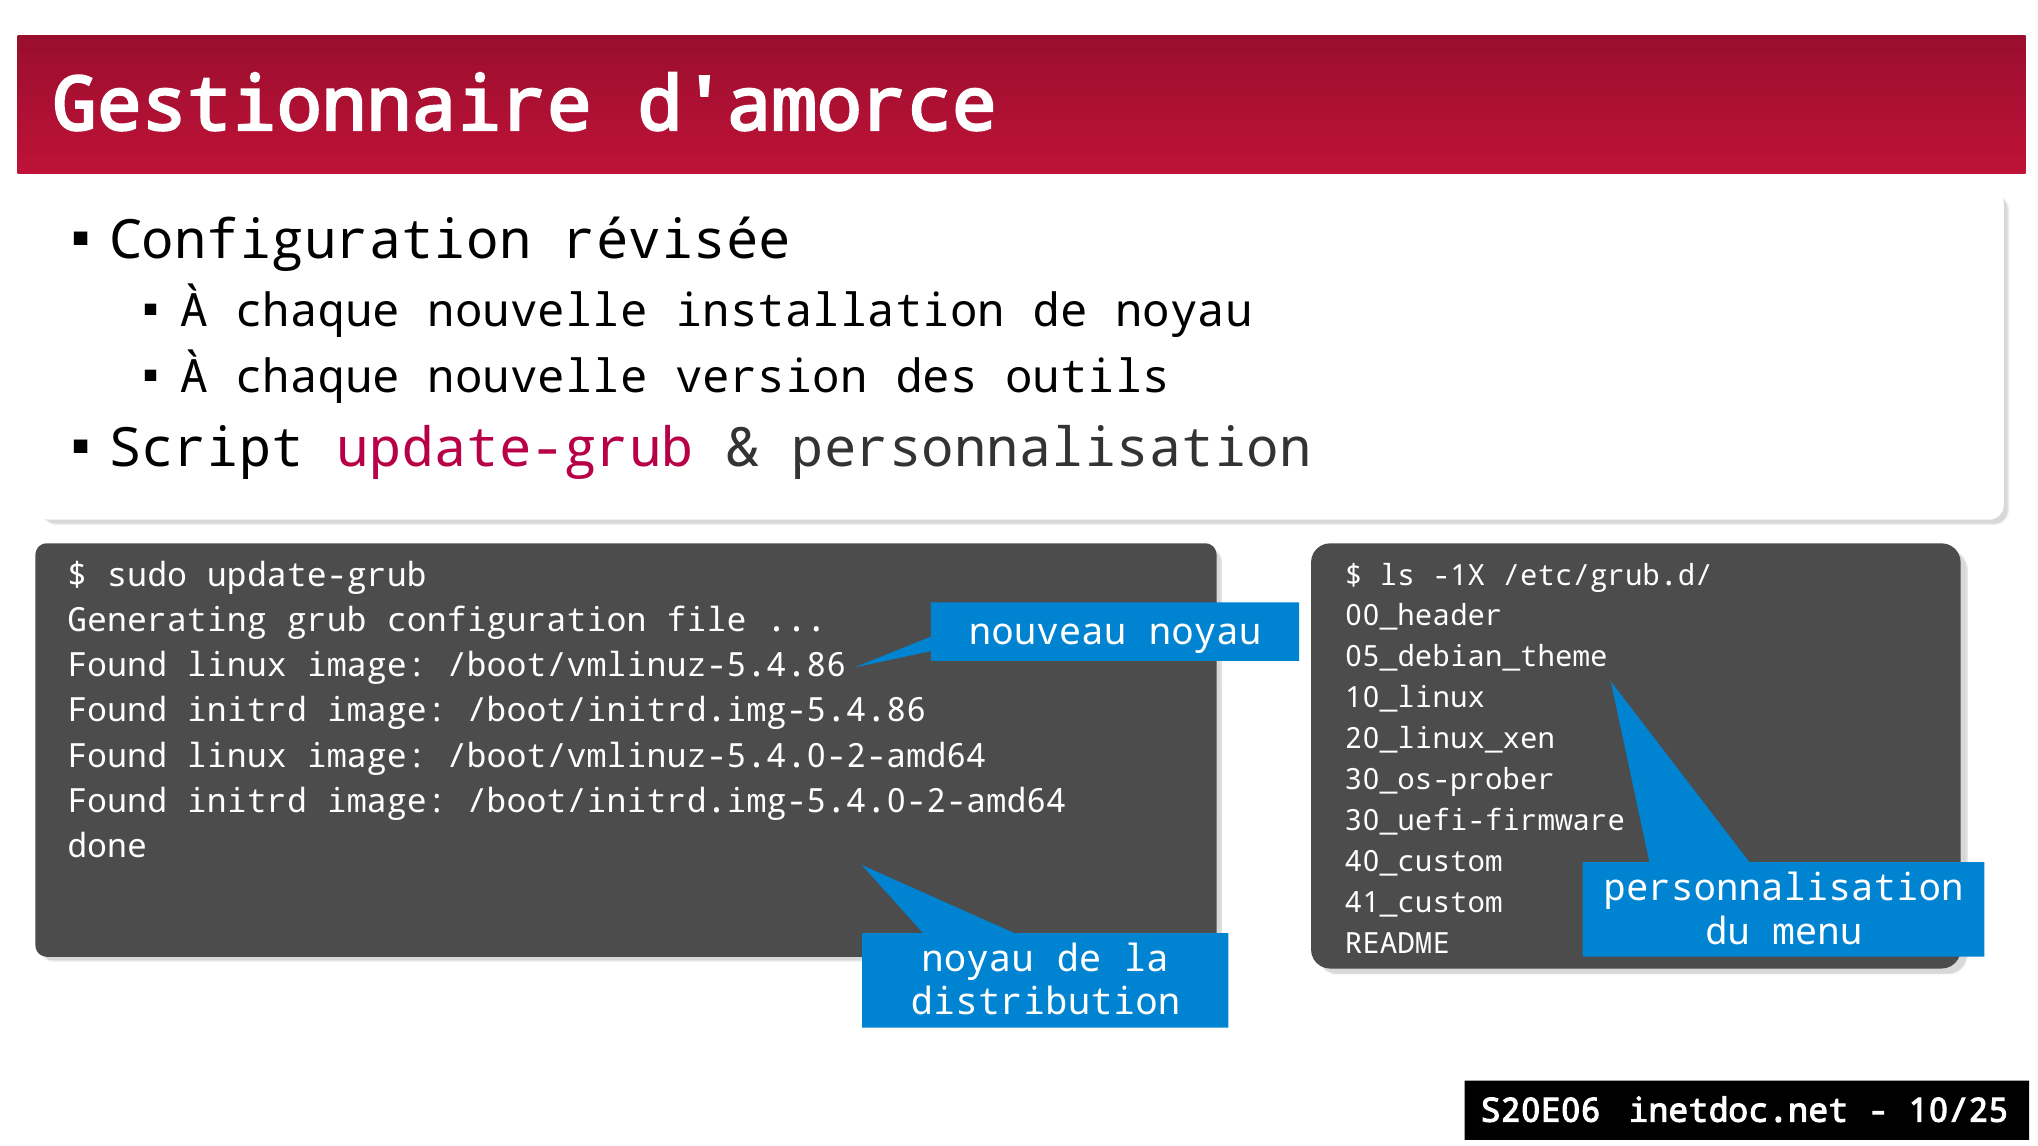

Gestionnaire d'amorce
Configuration révisée
À chaque nouvelle installation de noyau
À chaque nouvelle version des outils
Script update-grub & personnalisation
$ sudo update-grub
Generating grub configuration file ...
Found linux image: /boot/vmlinuz-5.4.86
Found initrd image: /boot/initrd.img-5.4.86
Found linux image: /boot/vmlinuz-5.4.0-2-amd64
Found initrd image: /boot/initrd.img-5.4.0-2-amd64
done
$ ls -1X /etc/grub.d/
00_header
05_debian_theme
10_linux
20_linux_xen
30_os-prober
30_uefi-firmware
40_custom
41_custom
README
nouveau noyau
personnalisation du menu
noyau de la distribution
S20E06	inetdoc.net - /25